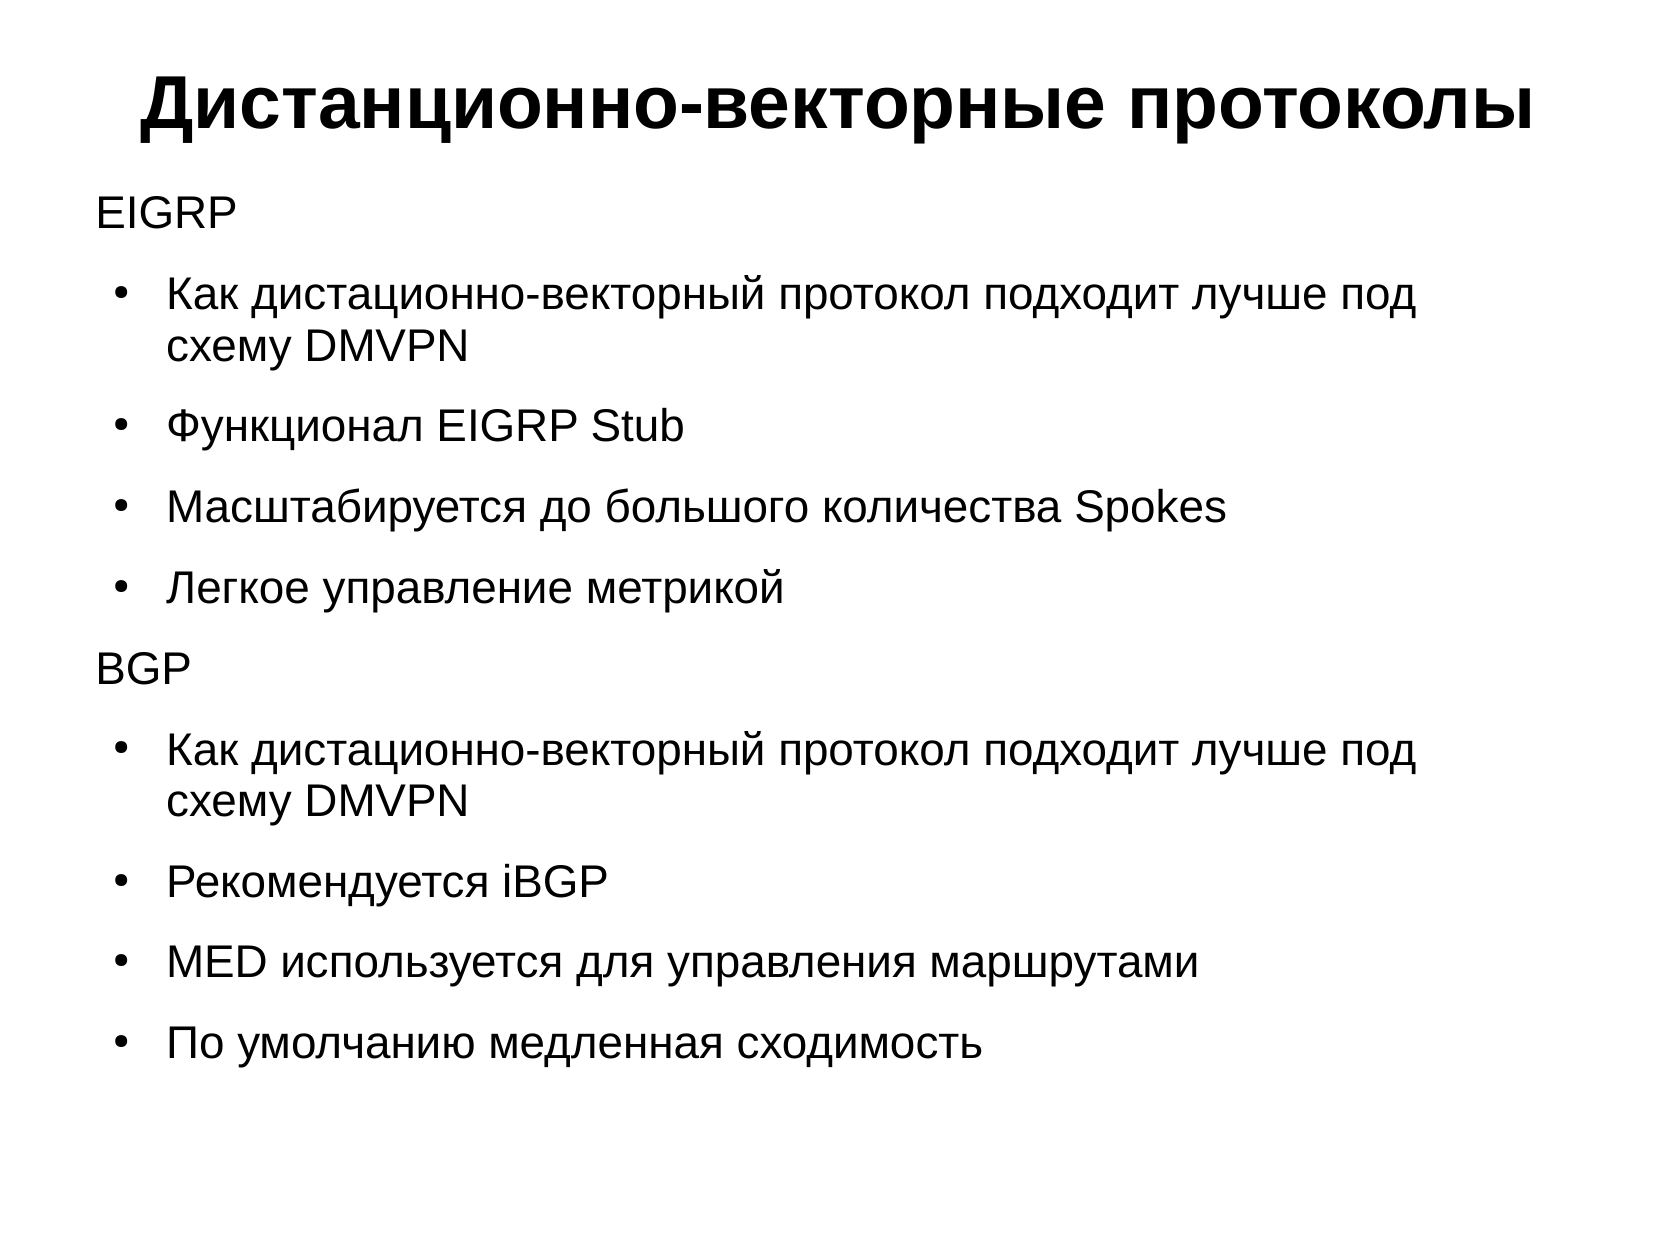

Дистанционно-векторные протоколы
# EIGRP
Как дистационно-векторный протокол подходит лучше под схему DMVPN
Функционал EIGRP Stub
Масштабируется до большого количества Spokes
Легкое управление метрикой
BGP
Как дистационно-векторный протокол подходит лучше под схему DMVPN
Рекомендуется iBGP
MED используется для управления маршрутами
По умолчанию медленная сходимость